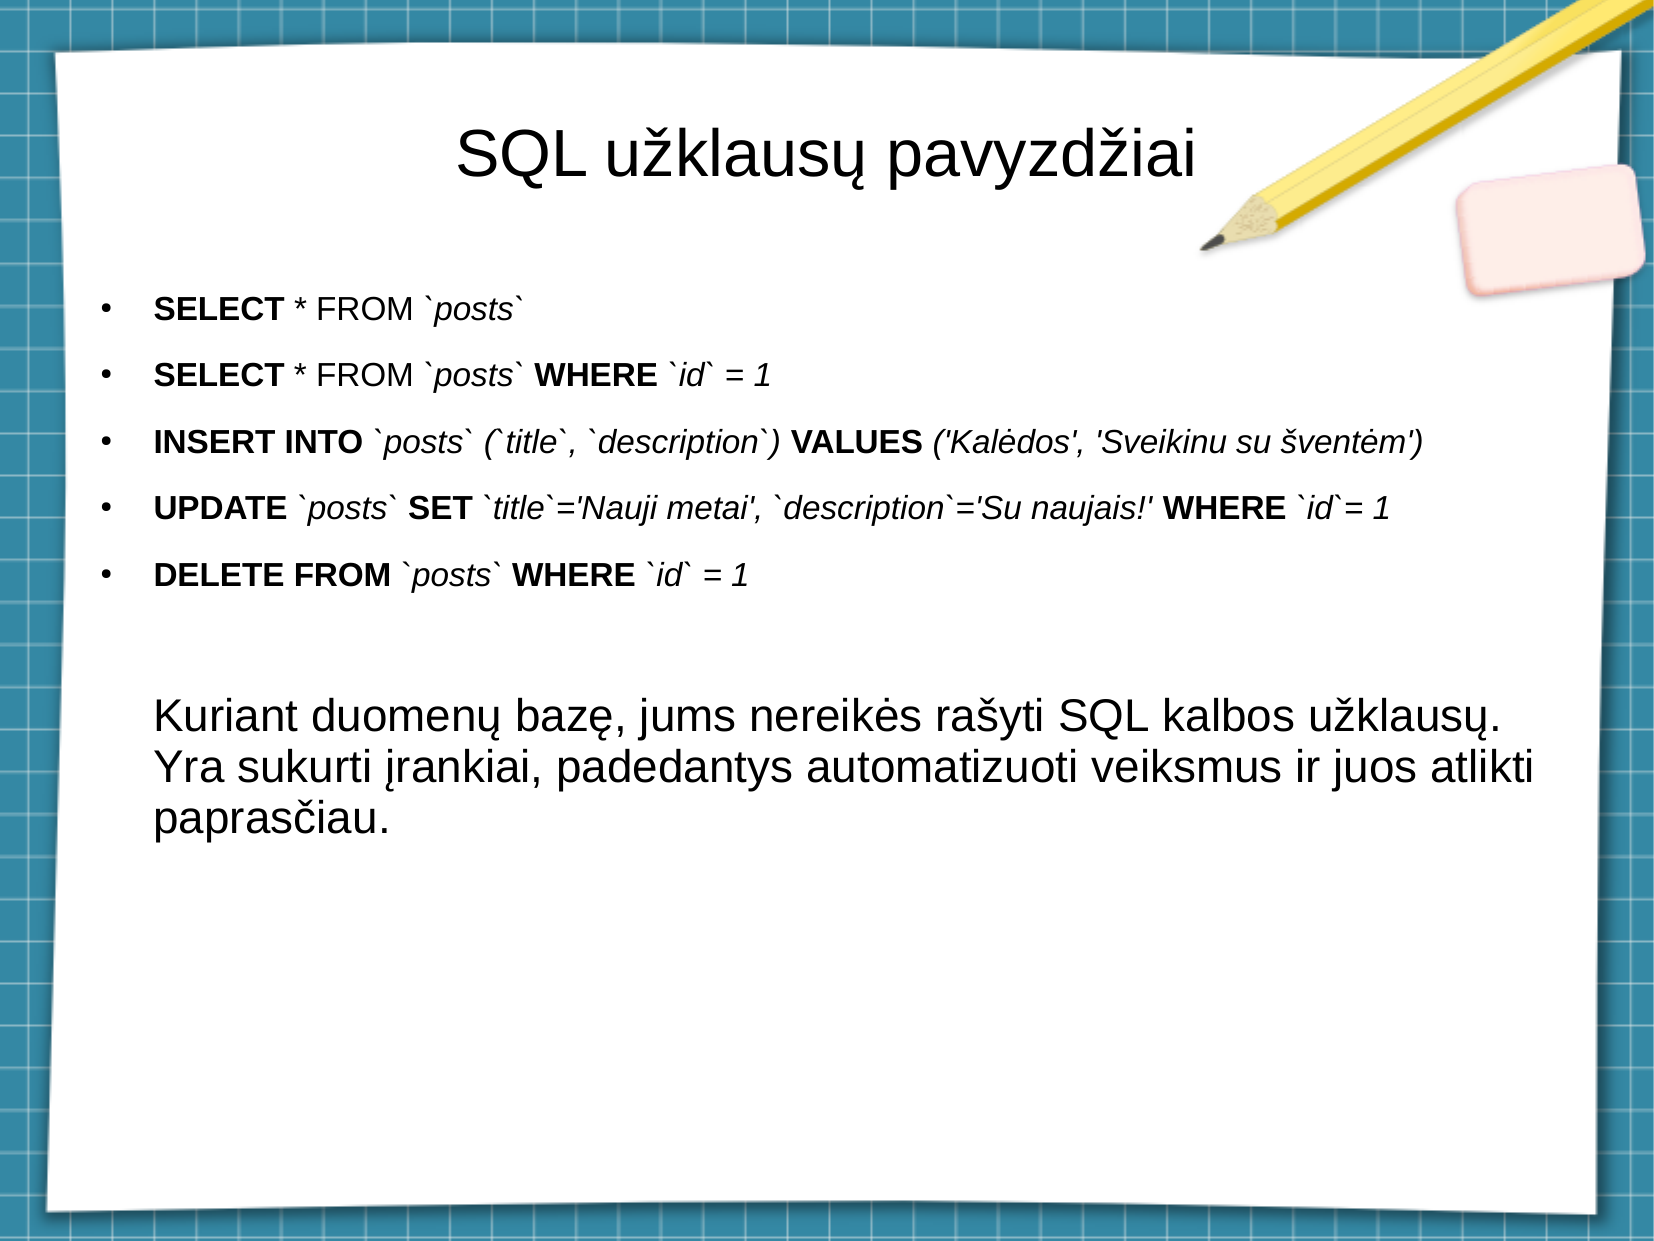

# SQL užklausų pavyzdžiai
SELECT * FROM `posts`
SELECT * FROM `posts` WHERE `id` = 1
INSERT INTO `posts` (`title`, `description`) VALUES ('Kalėdos', 'Sveikinu su šventėm')
UPDATE `posts` SET `title`='Nauji metai', `description`='Su naujais!' WHERE `id`= 1
DELETE FROM `posts` WHERE `id` = 1
Kuriant duomenų bazę, jums nereikės rašyti SQL kalbos užklausų. Yra sukurti įrankiai, padedantys automatizuoti veiksmus ir juos atlikti paprasčiau.